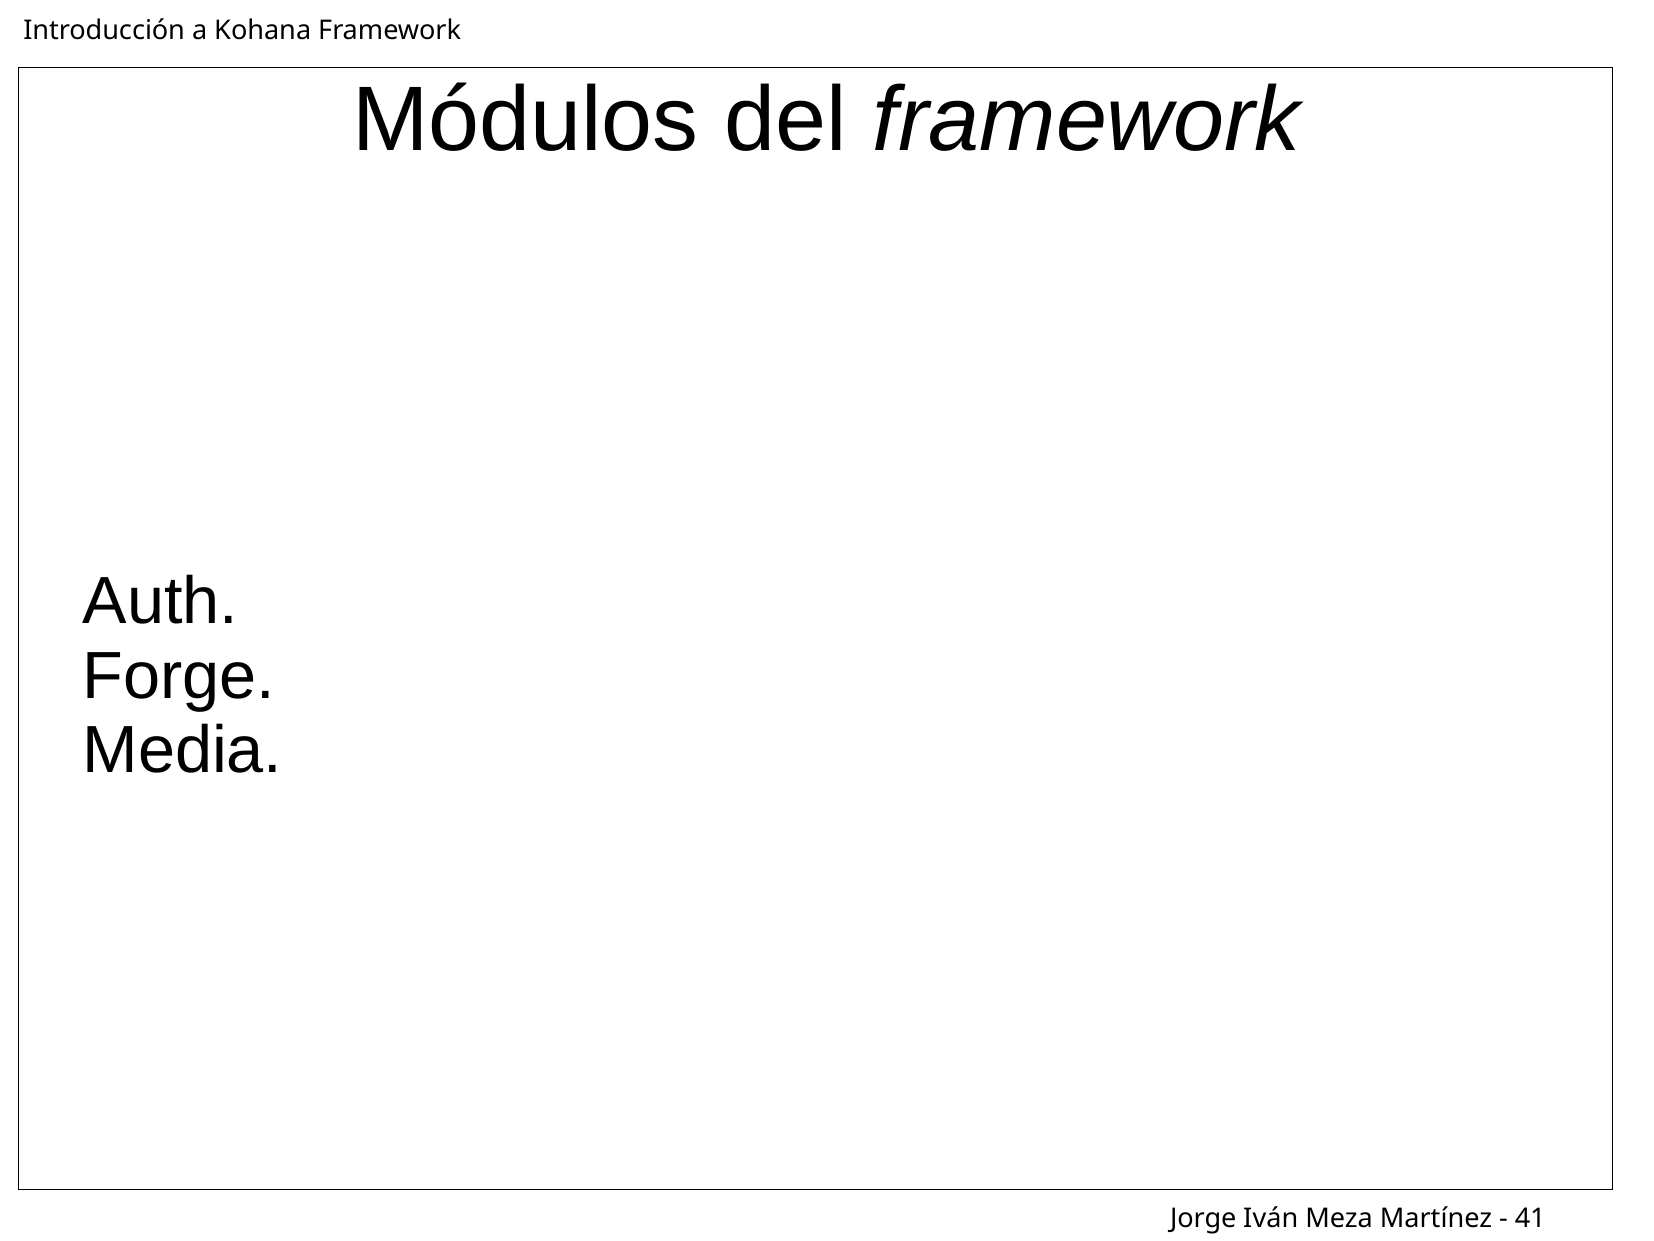

# Módulos del framework
Auth.
Forge.
Media.